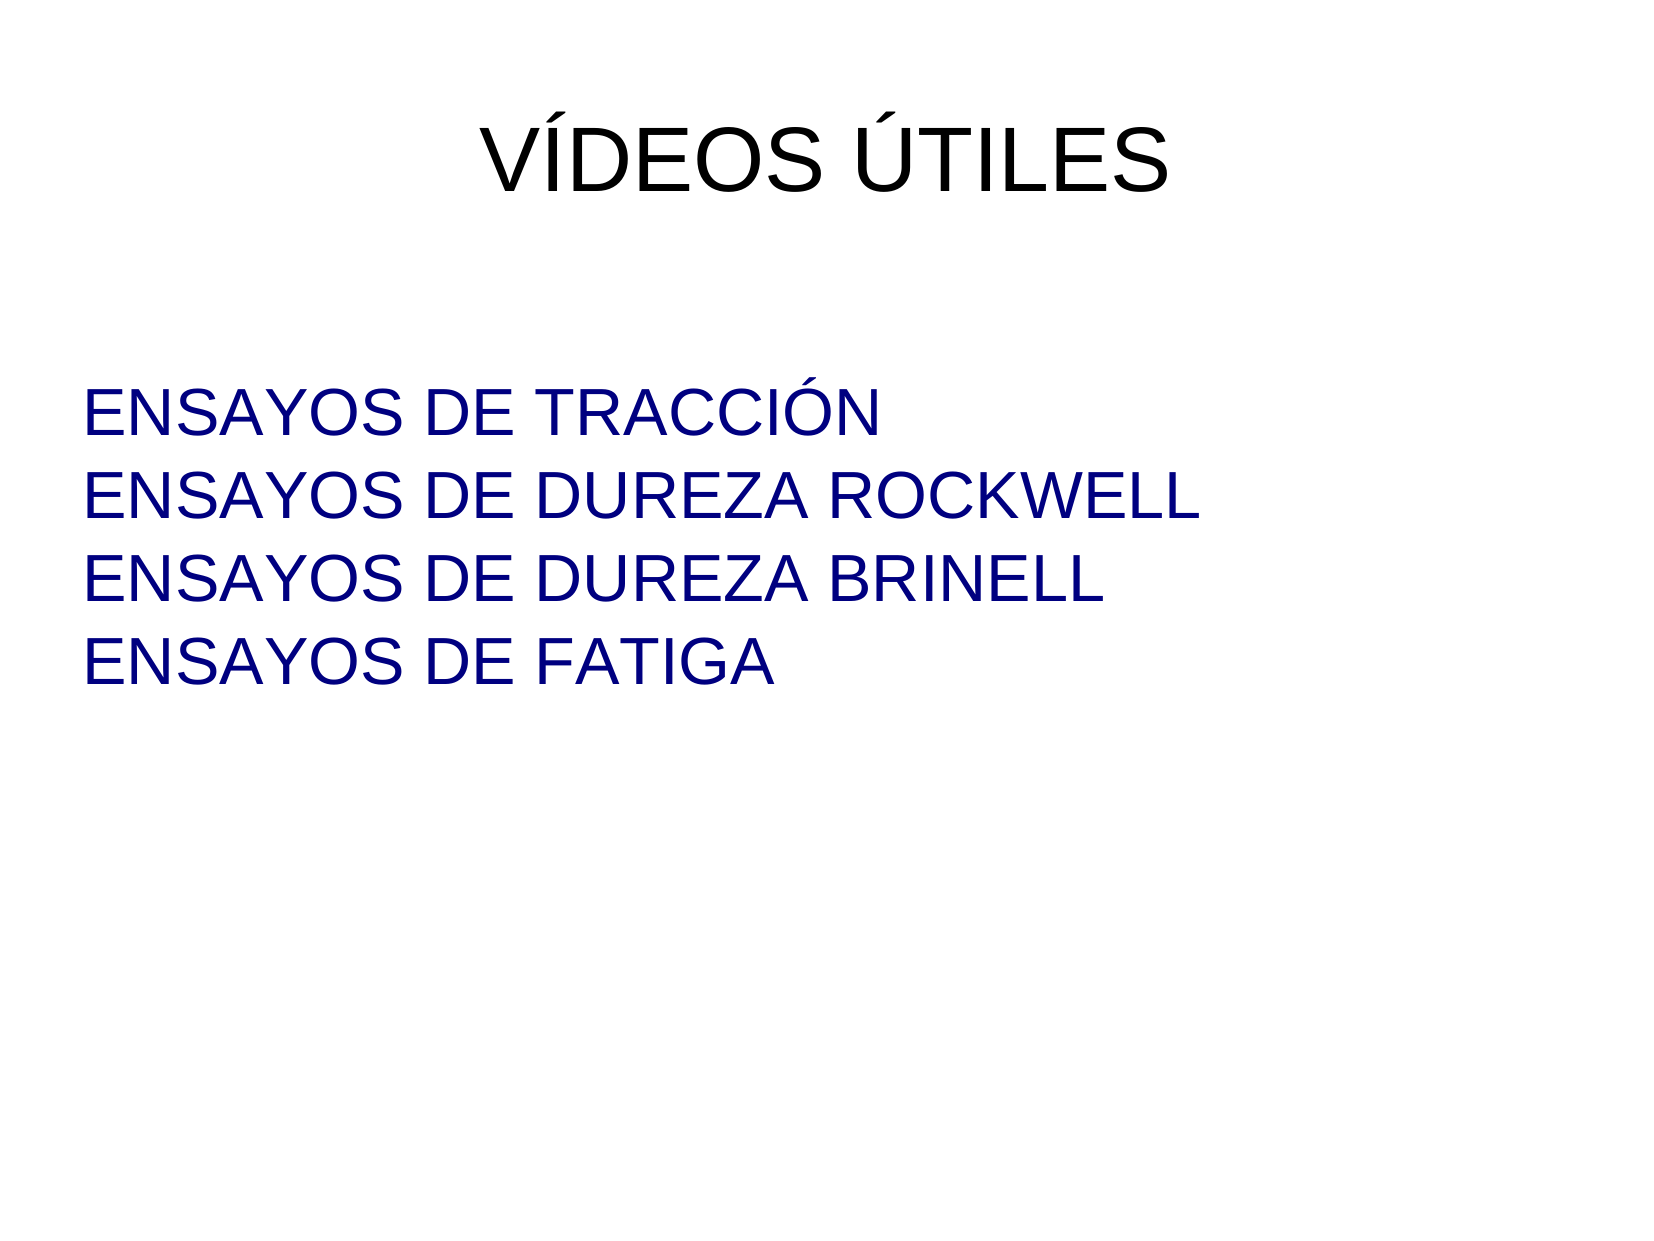

# VÍDEOS ÚTILES
ENSAYOS DE TRACCIÓN
ENSAYOS DE DUREZA ROCKWELL
ENSAYOS DE DUREZA BRINELL
ENSAYOS DE FATIGA